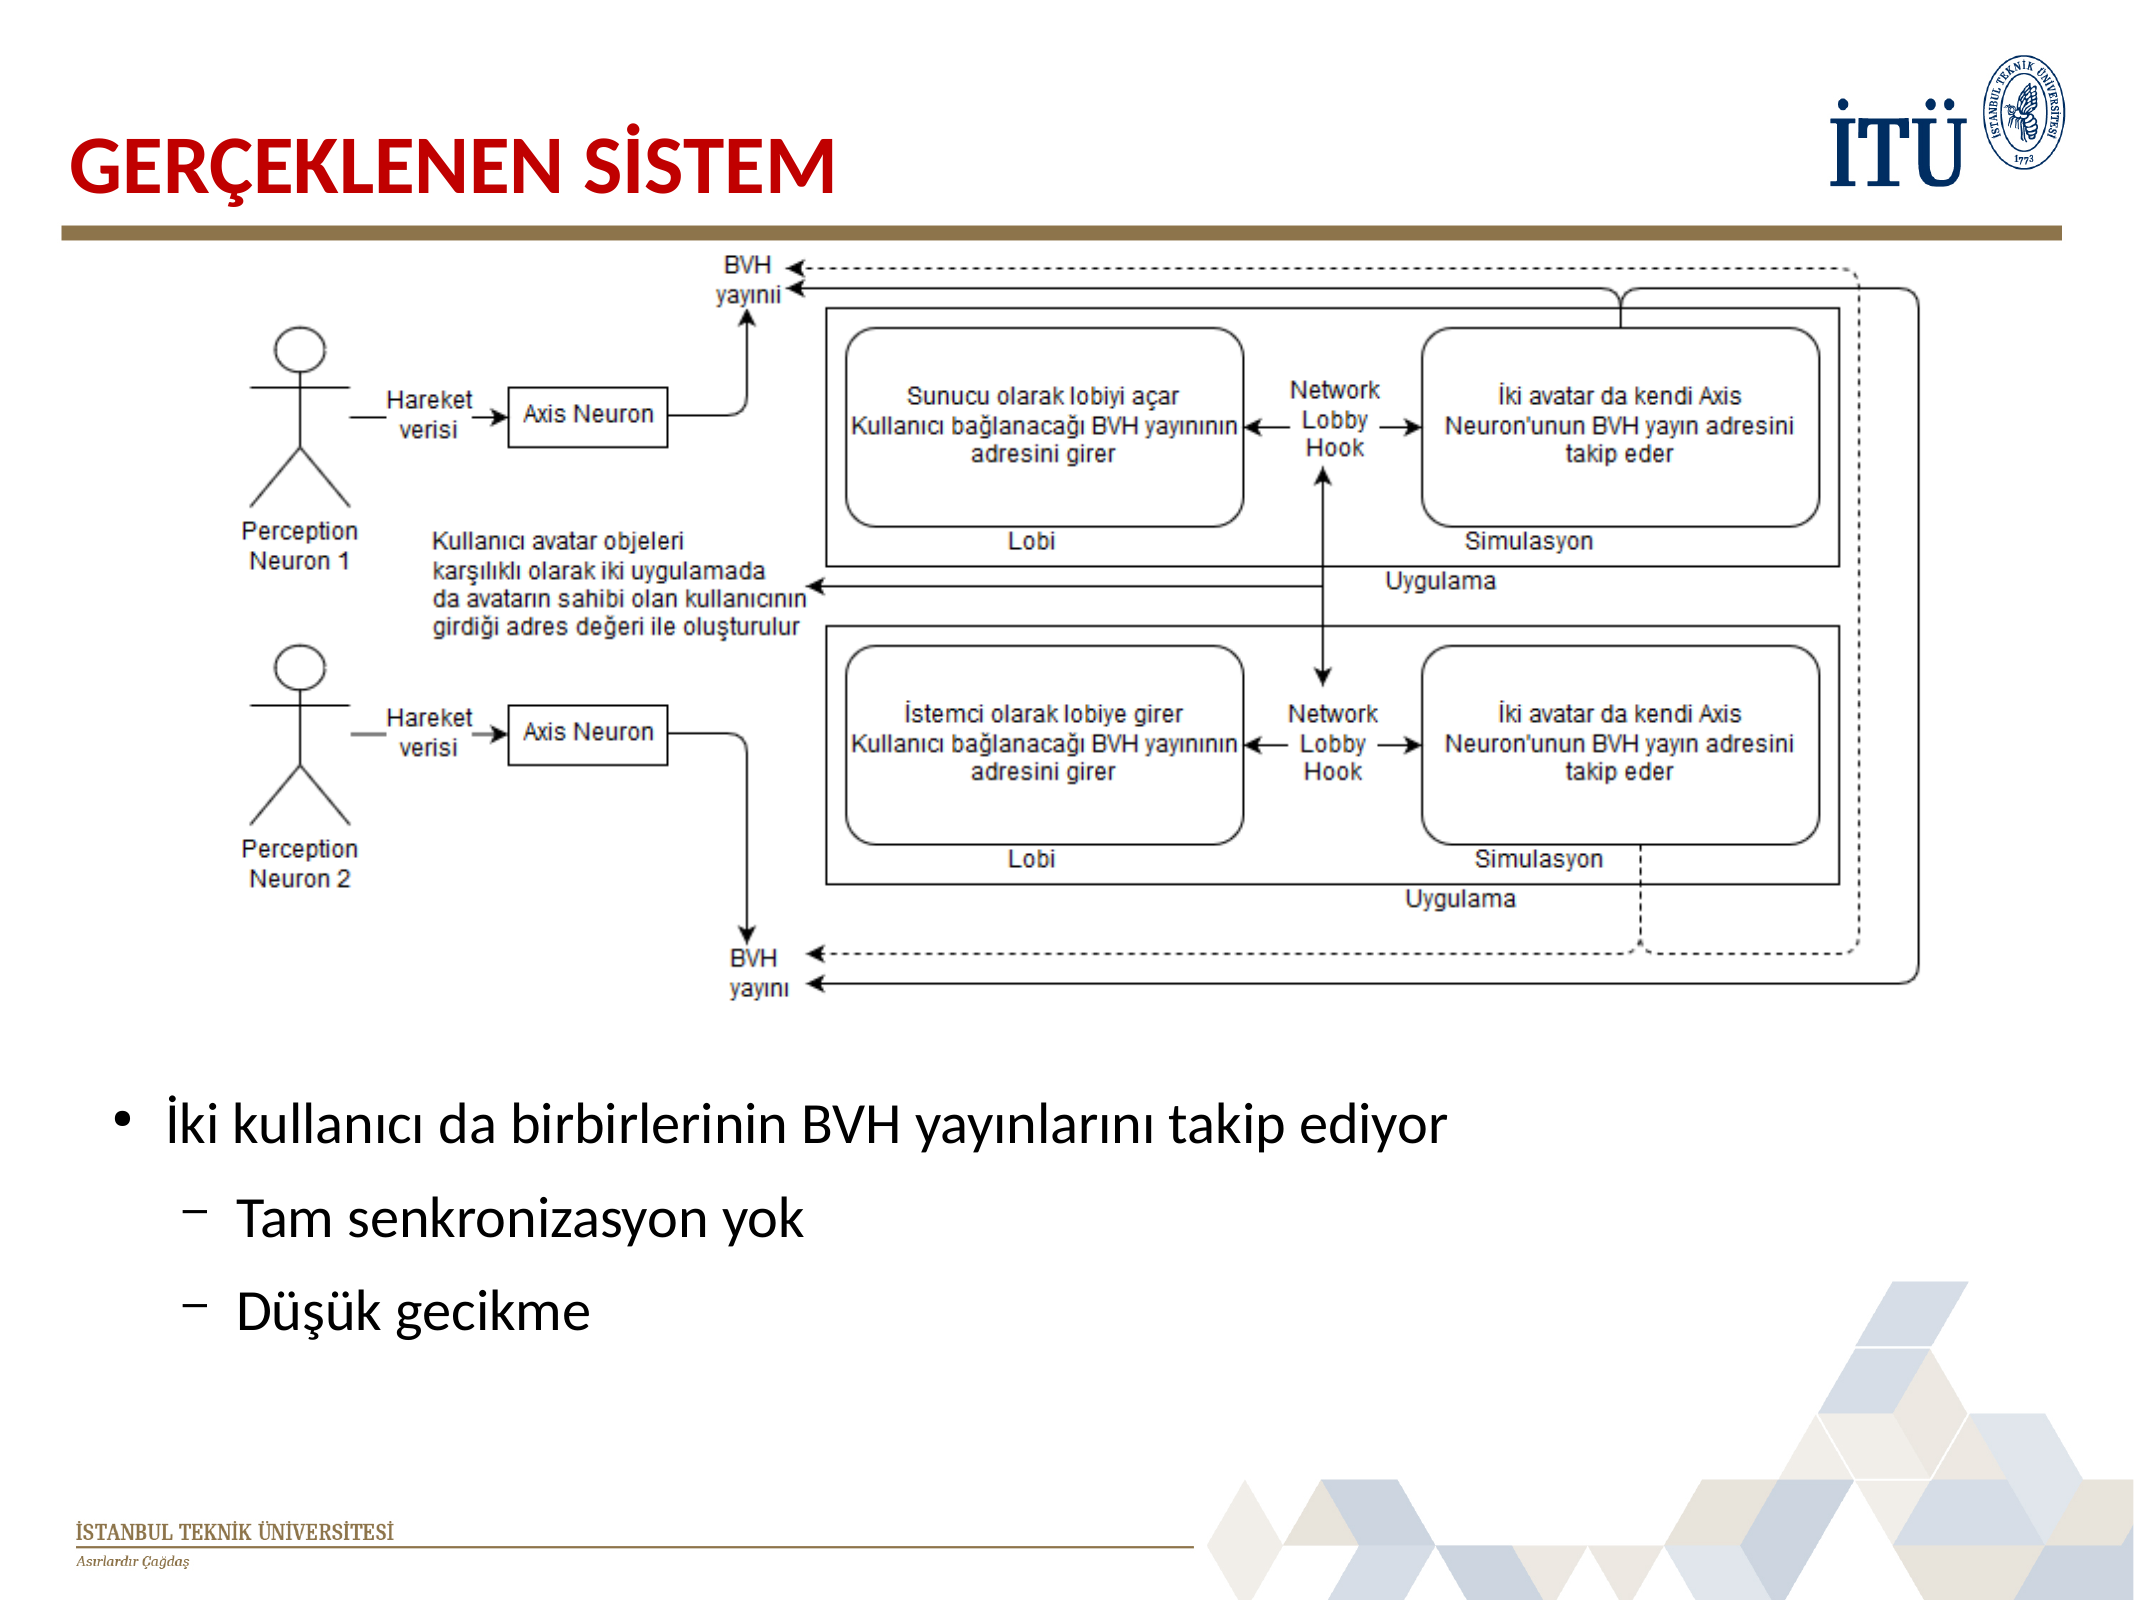

GERÇEKLENEN SİSTEM
# İki kullanıcı da birbirlerinin BVH yayınlarını takip ediyor
Tam senkronizasyon yok
Düşük gecikme